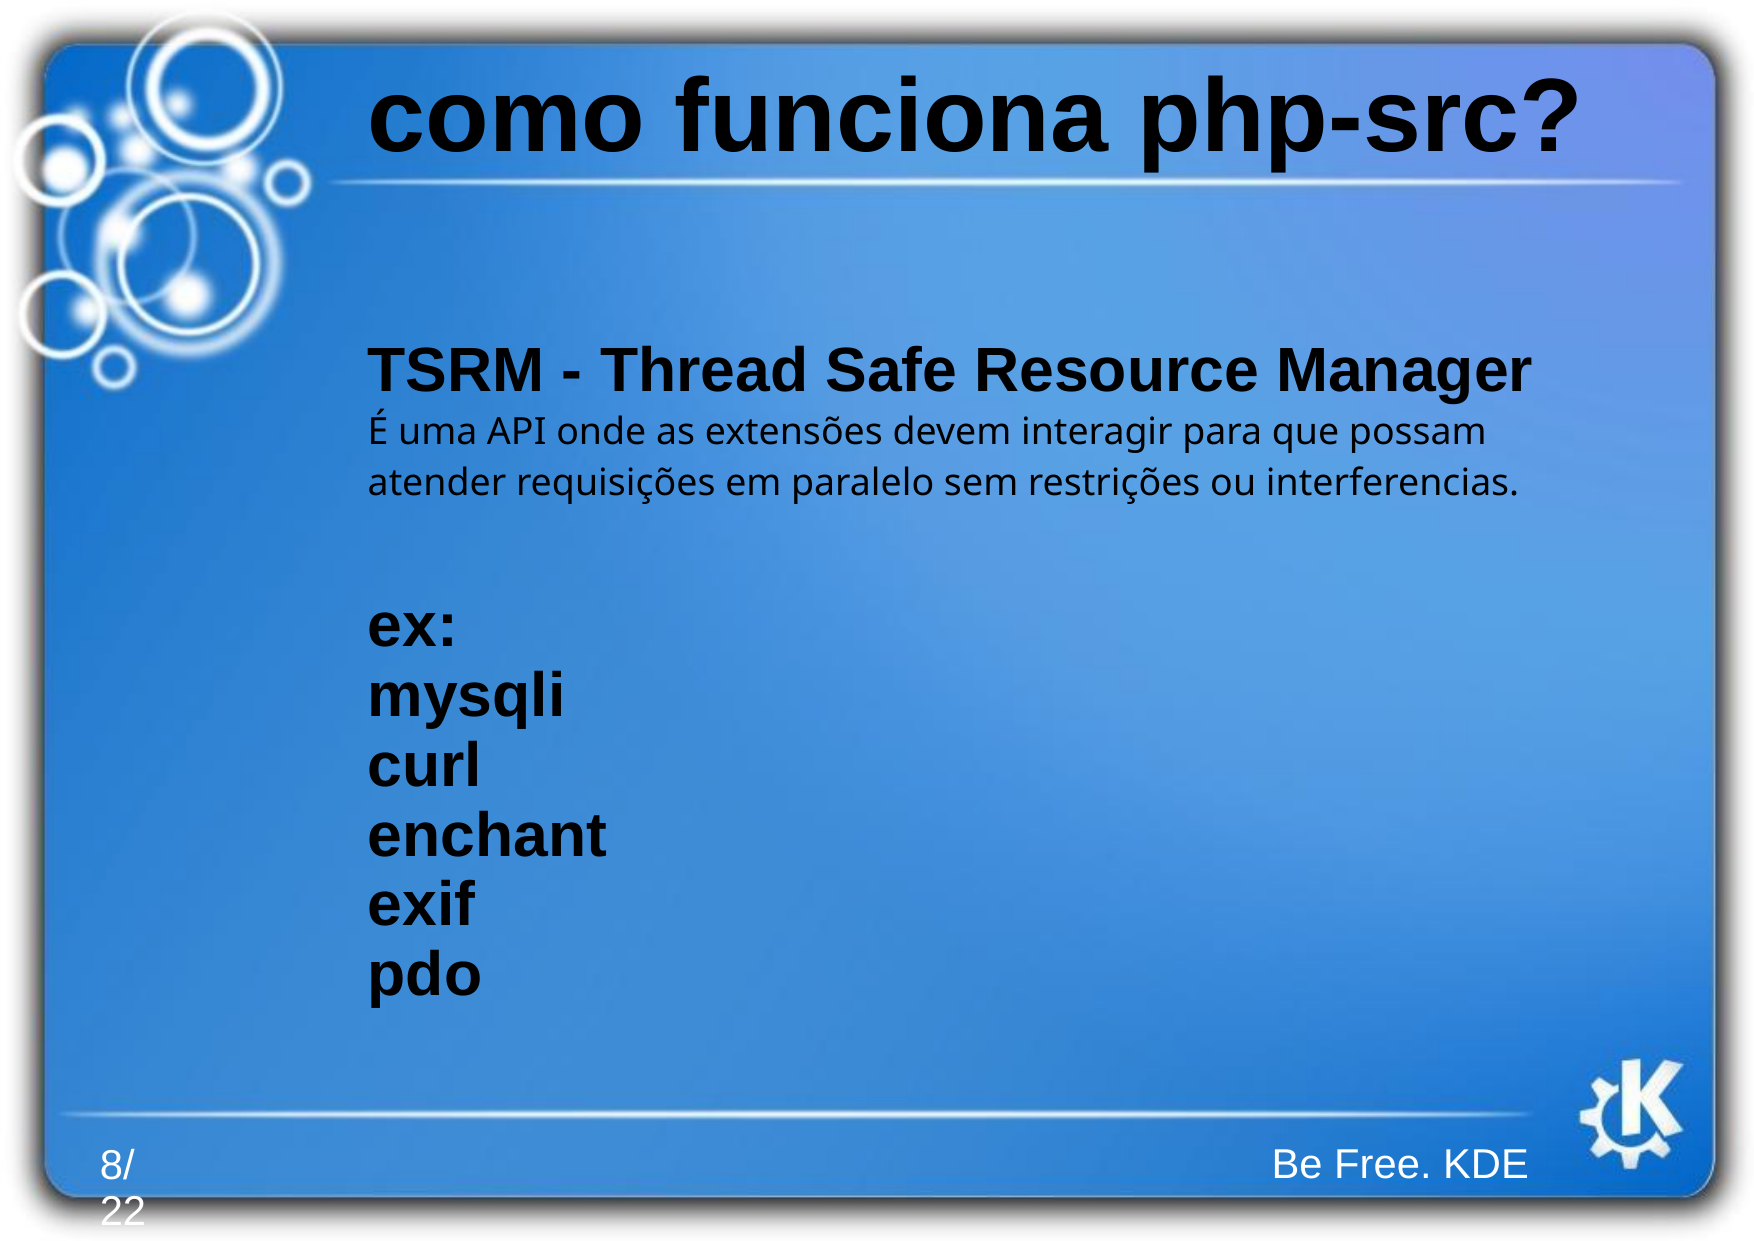

como funciona php-src?
TSRM - Thread Safe Resource Manager
É uma API onde as extensões devem interagir para que possam atender requisições em paralelo sem restrições ou interferencias.
ex:
mysqli
curl
enchant
exif
pdo